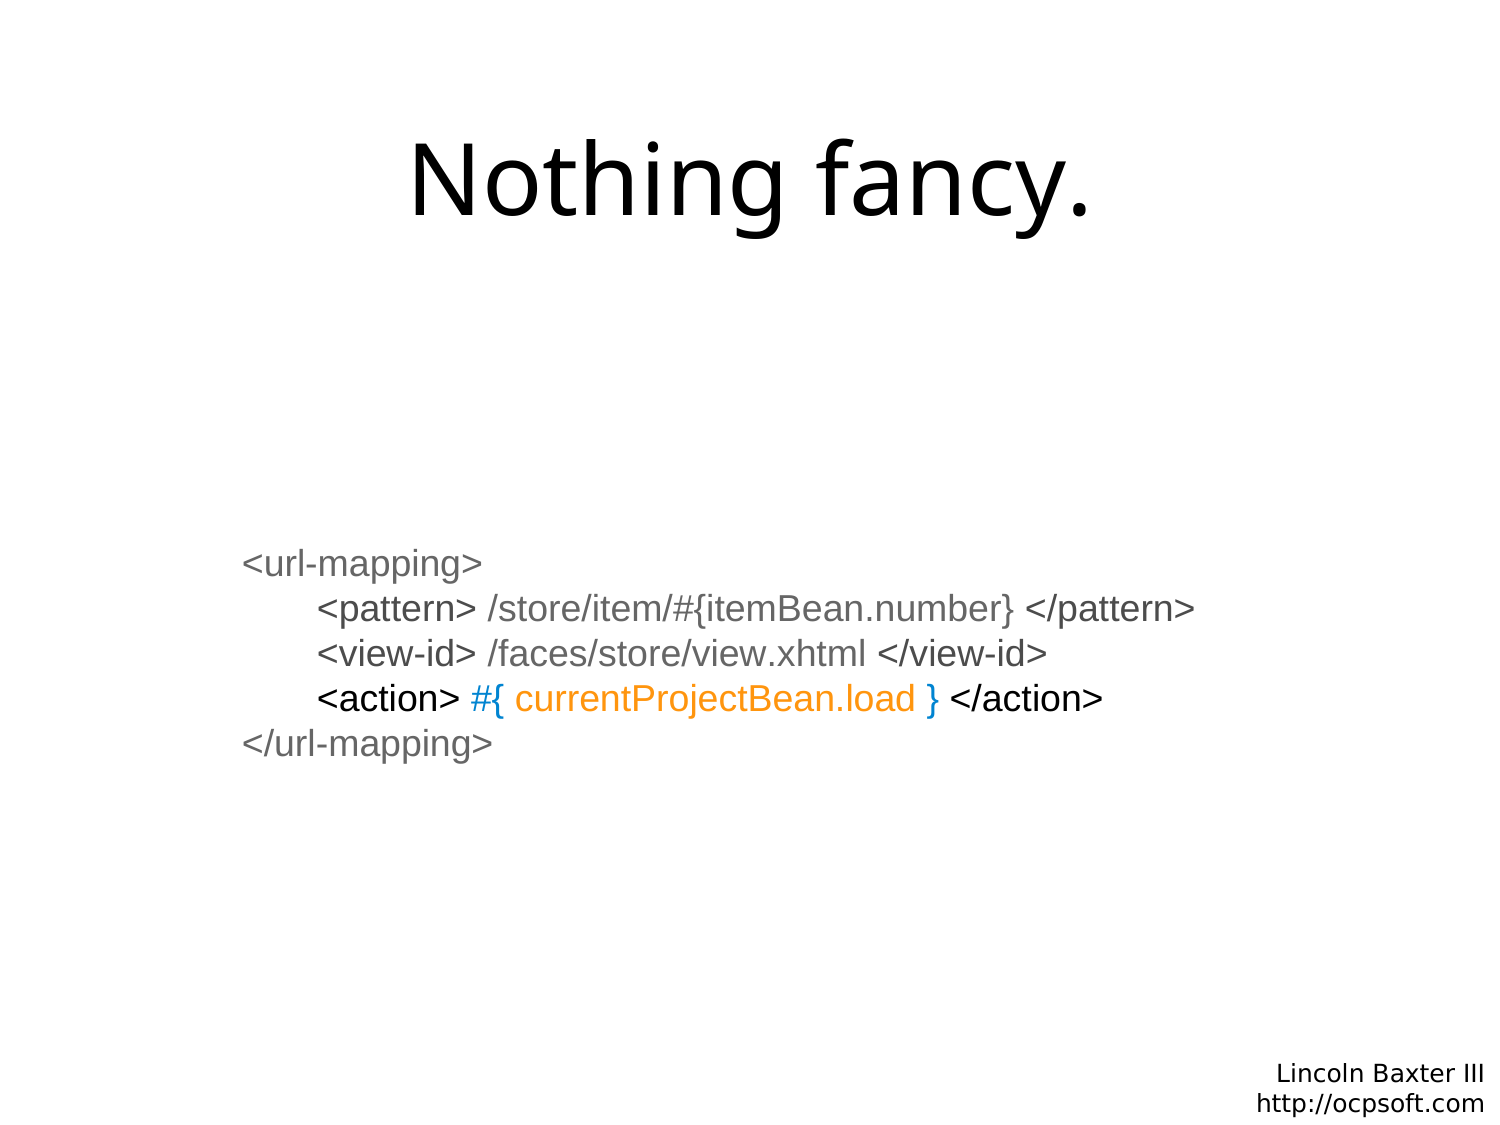

# Nothing fancy.
<url-mapping>
	<pattern> /store/item/#{itemBean.number} </pattern>
	<view-id> /faces/store/view.xhtml </view-id>
	<action> #{ currentProjectBean.load } </action>
</url-mapping>